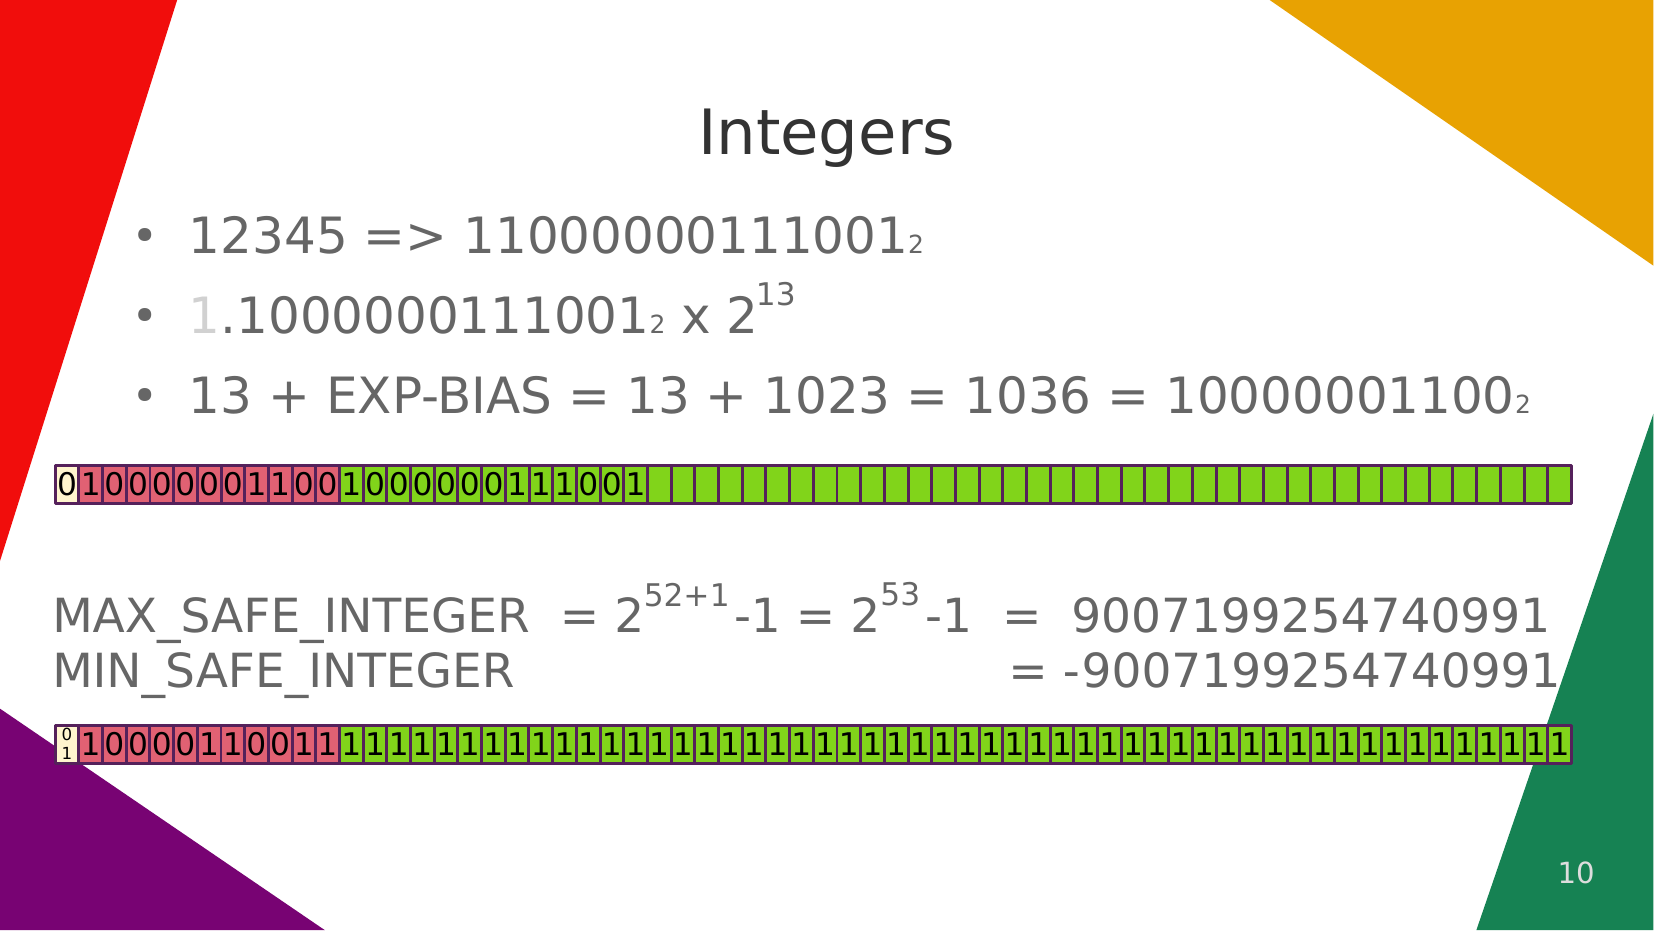

# Integers
12345 => 110000001110012
1.10000001110012 x 2
13 + EXP-BIAS = 13 + 1023 = 1036 = 100000011002
13
0
1
0
0
0
0
0
0
1
1
0
0
1
0
0
0
0
0
0
1
1
1
0
0
1
53
52+1
MAX_SAFE_INTEGER = 2 -1 = 2 -1 = 9007199254740991
MIN_SAFE_INTEGER = -9007199254740991
0
1
1
0
0
0
0
1
1
0
0
1
1
1
1
1
1
1
1
1
1
1
1
1
1
1
1
1
1
1
1
1
1
1
1
1
1
1
1
1
1
1
1
1
1
1
1
1
1
1
1
1
1
1
1
1
1
1
1
1
1
1
1
1
1
10